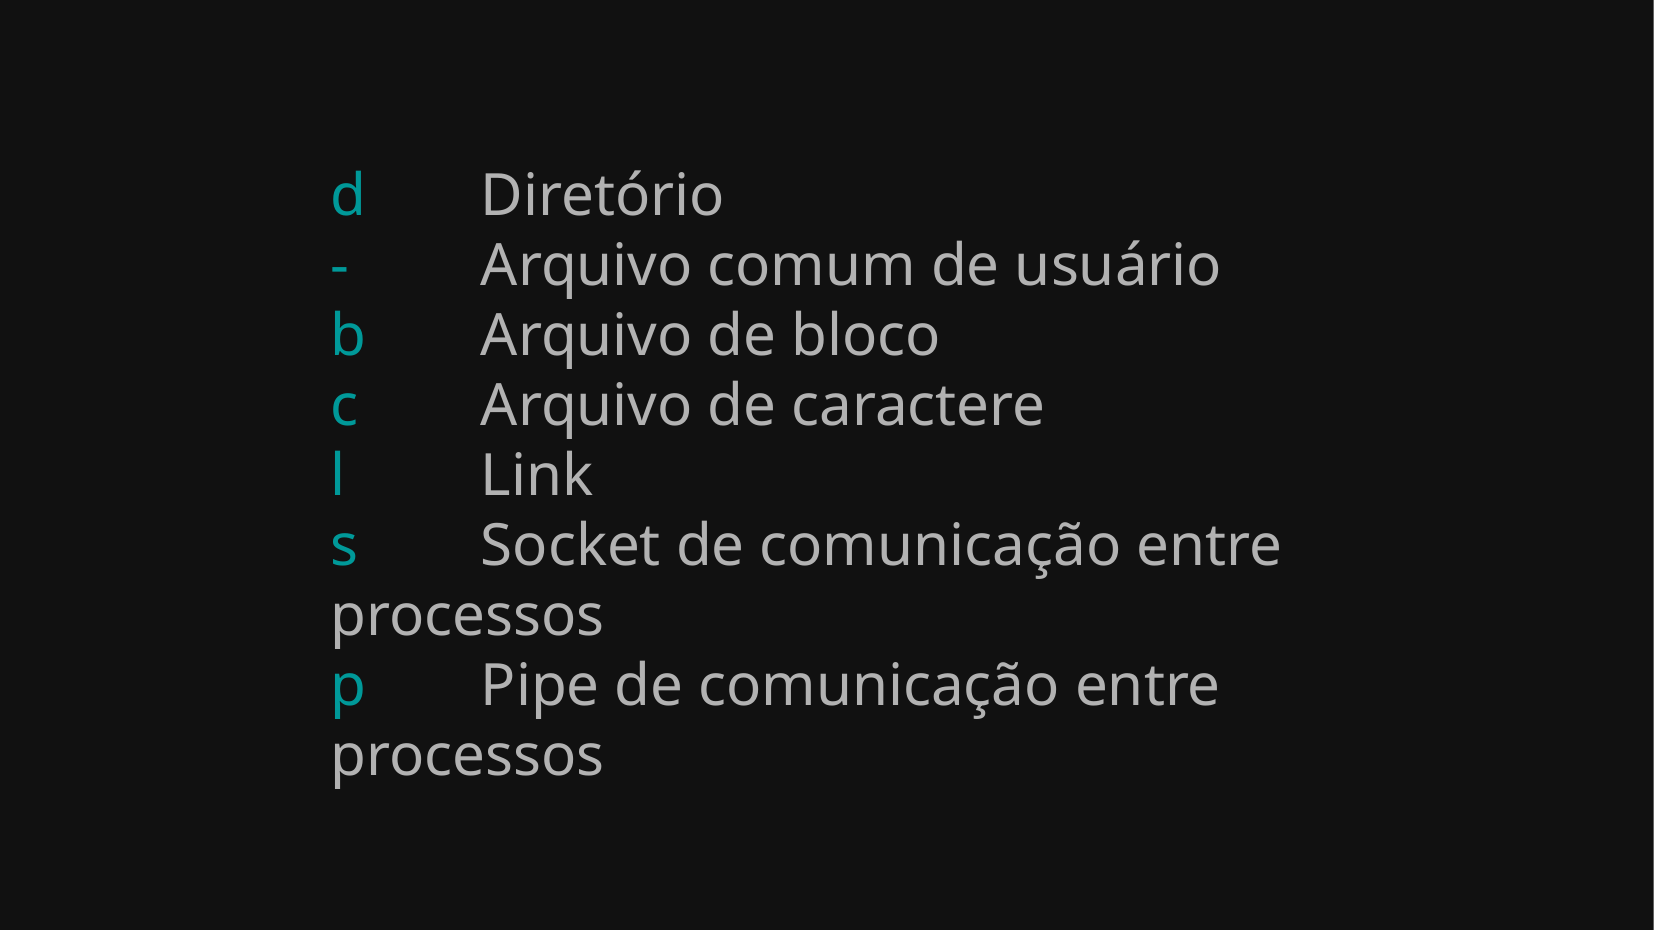

d		Diretório
- 		Arquivo comum de usuário
b 		Arquivo de bloco
c 		Arquivo de caractere
l 		Link
s 		Socket de comunicação entre processos
p 		Pipe de comunicação entre processos